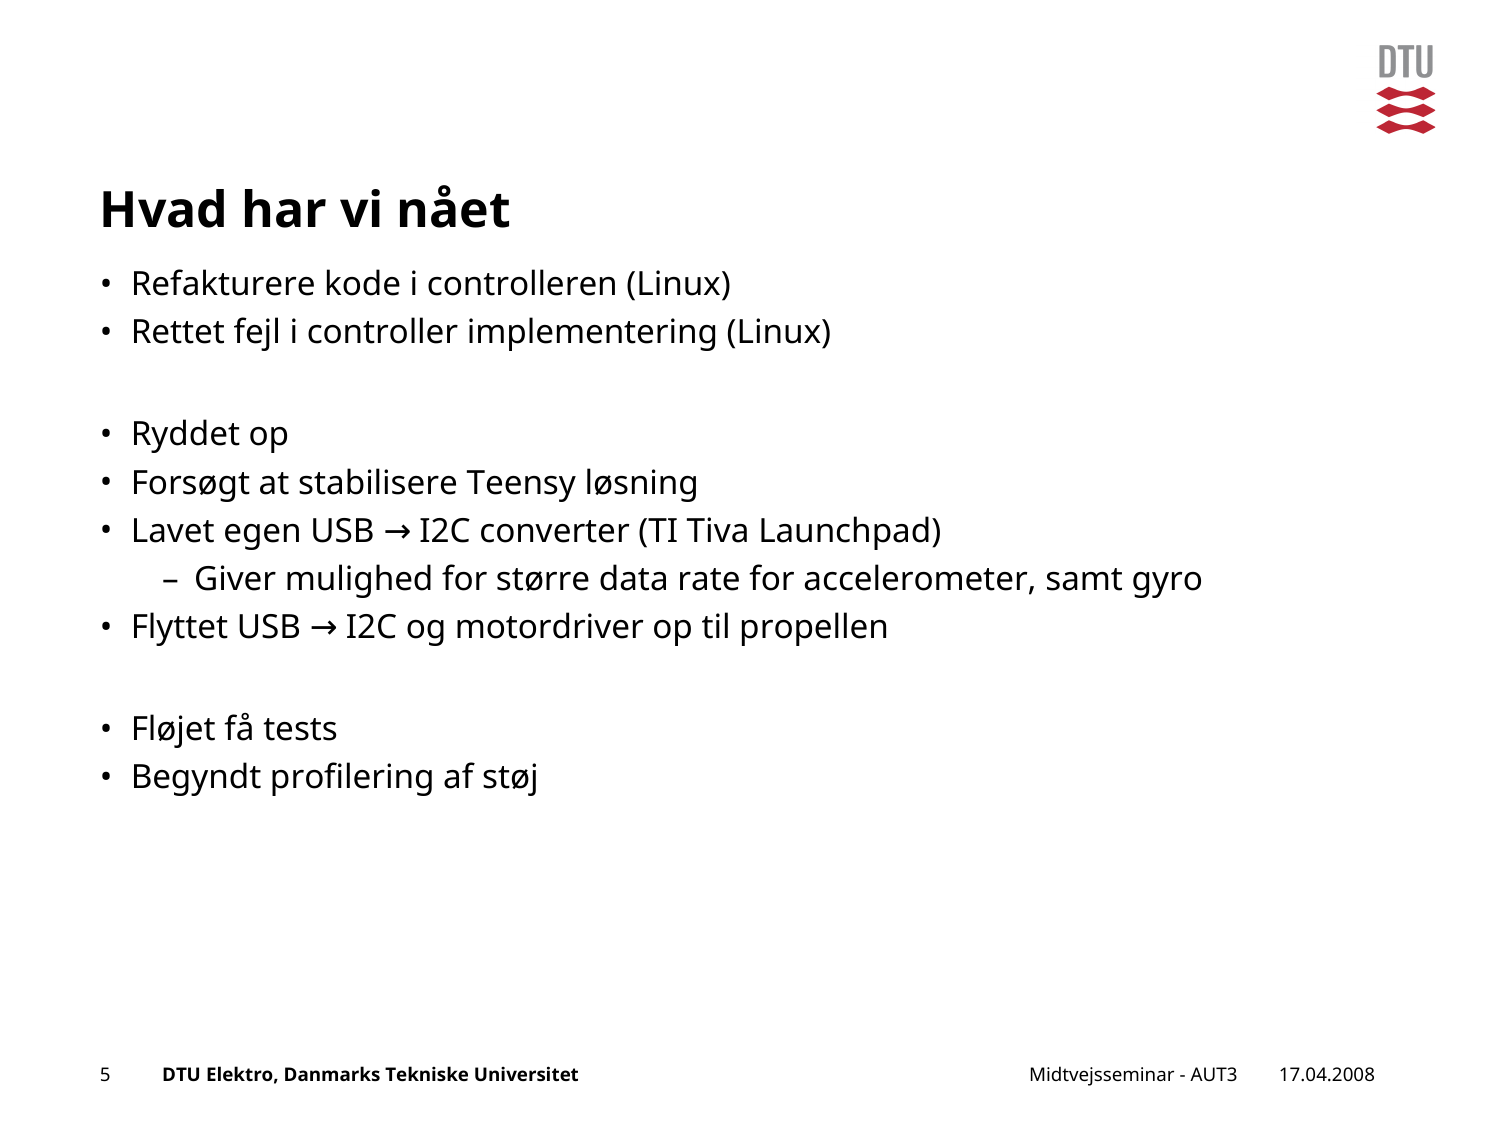

# Hvad har vi nået
Refakturere kode i controlleren (Linux)
Rettet fejl i controller implementering (Linux)
Ryddet op
Forsøgt at stabilisere Teensy løsning
Lavet egen USB → I2C converter (TI Tiva Launchpad)
Giver mulighed for større data rate for accelerometer, samt gyro
Flyttet USB → I2C og motordriver op til propellen
Fløjet få tests
Begyndt profilering af støj